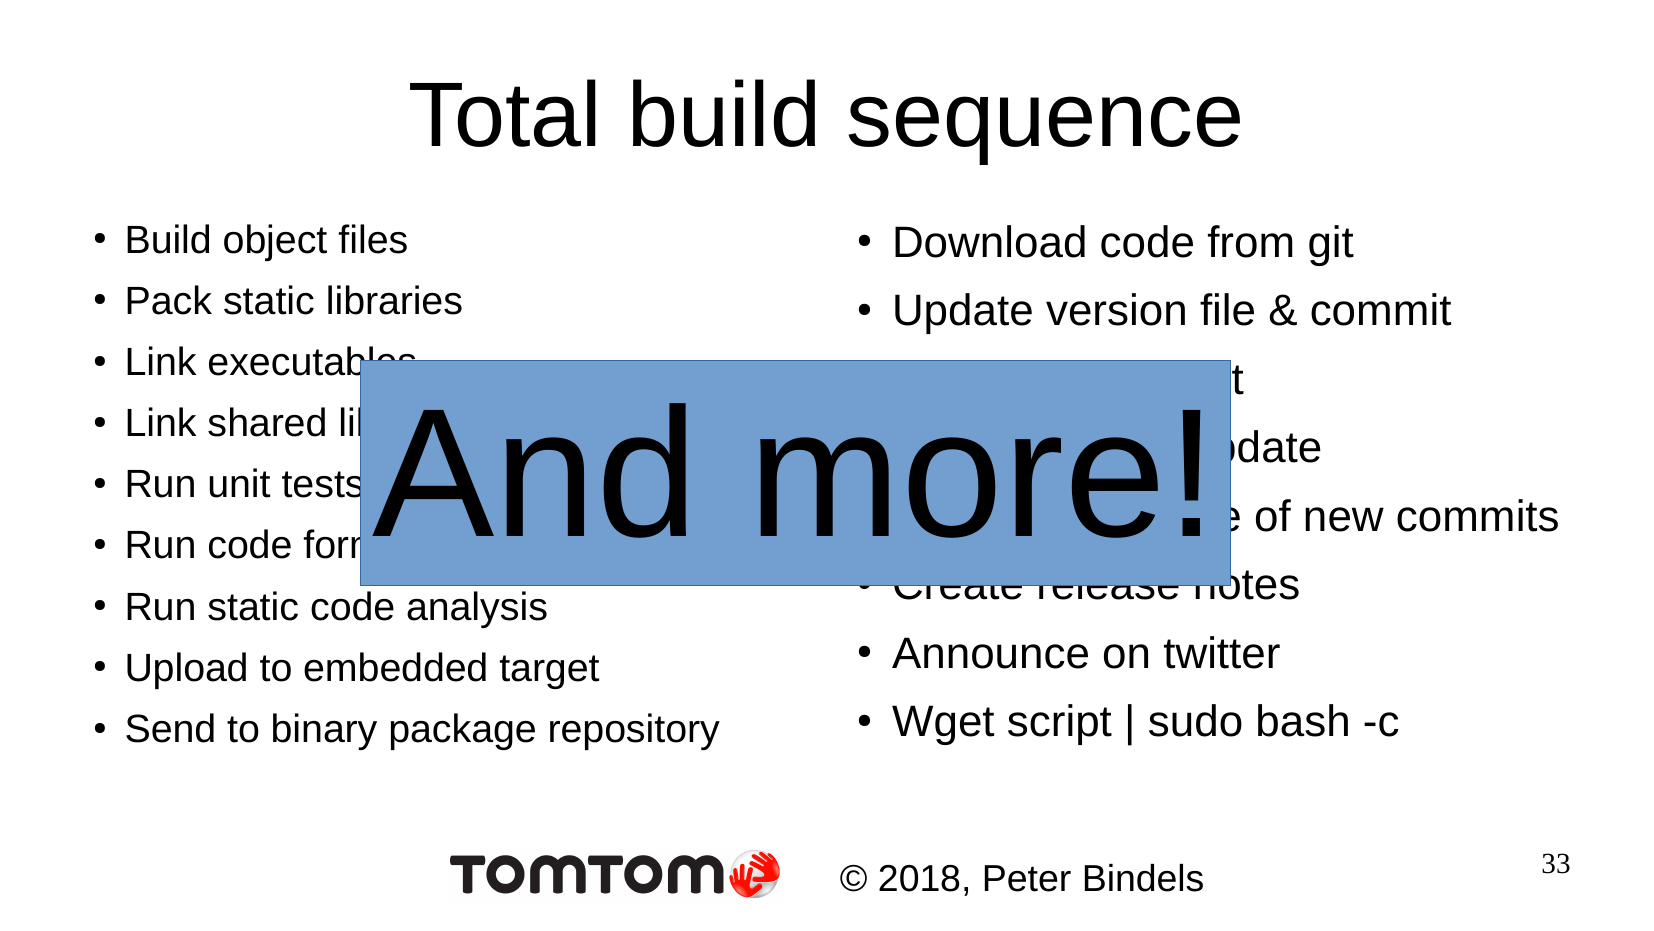

# Total build sequence
Build object files
Pack static libraries
Link executables
Link shared libraries
Run unit tests
Run code formatter
Run static code analysis
Upload to embedded target
Send to binary package repository
Download code from git
Update version file & commit
Git submodule init
Git submodule update
Automated merge of new commits
Create release notes
Announce on twitter
Wget script | sudo bash -c
And more!
33